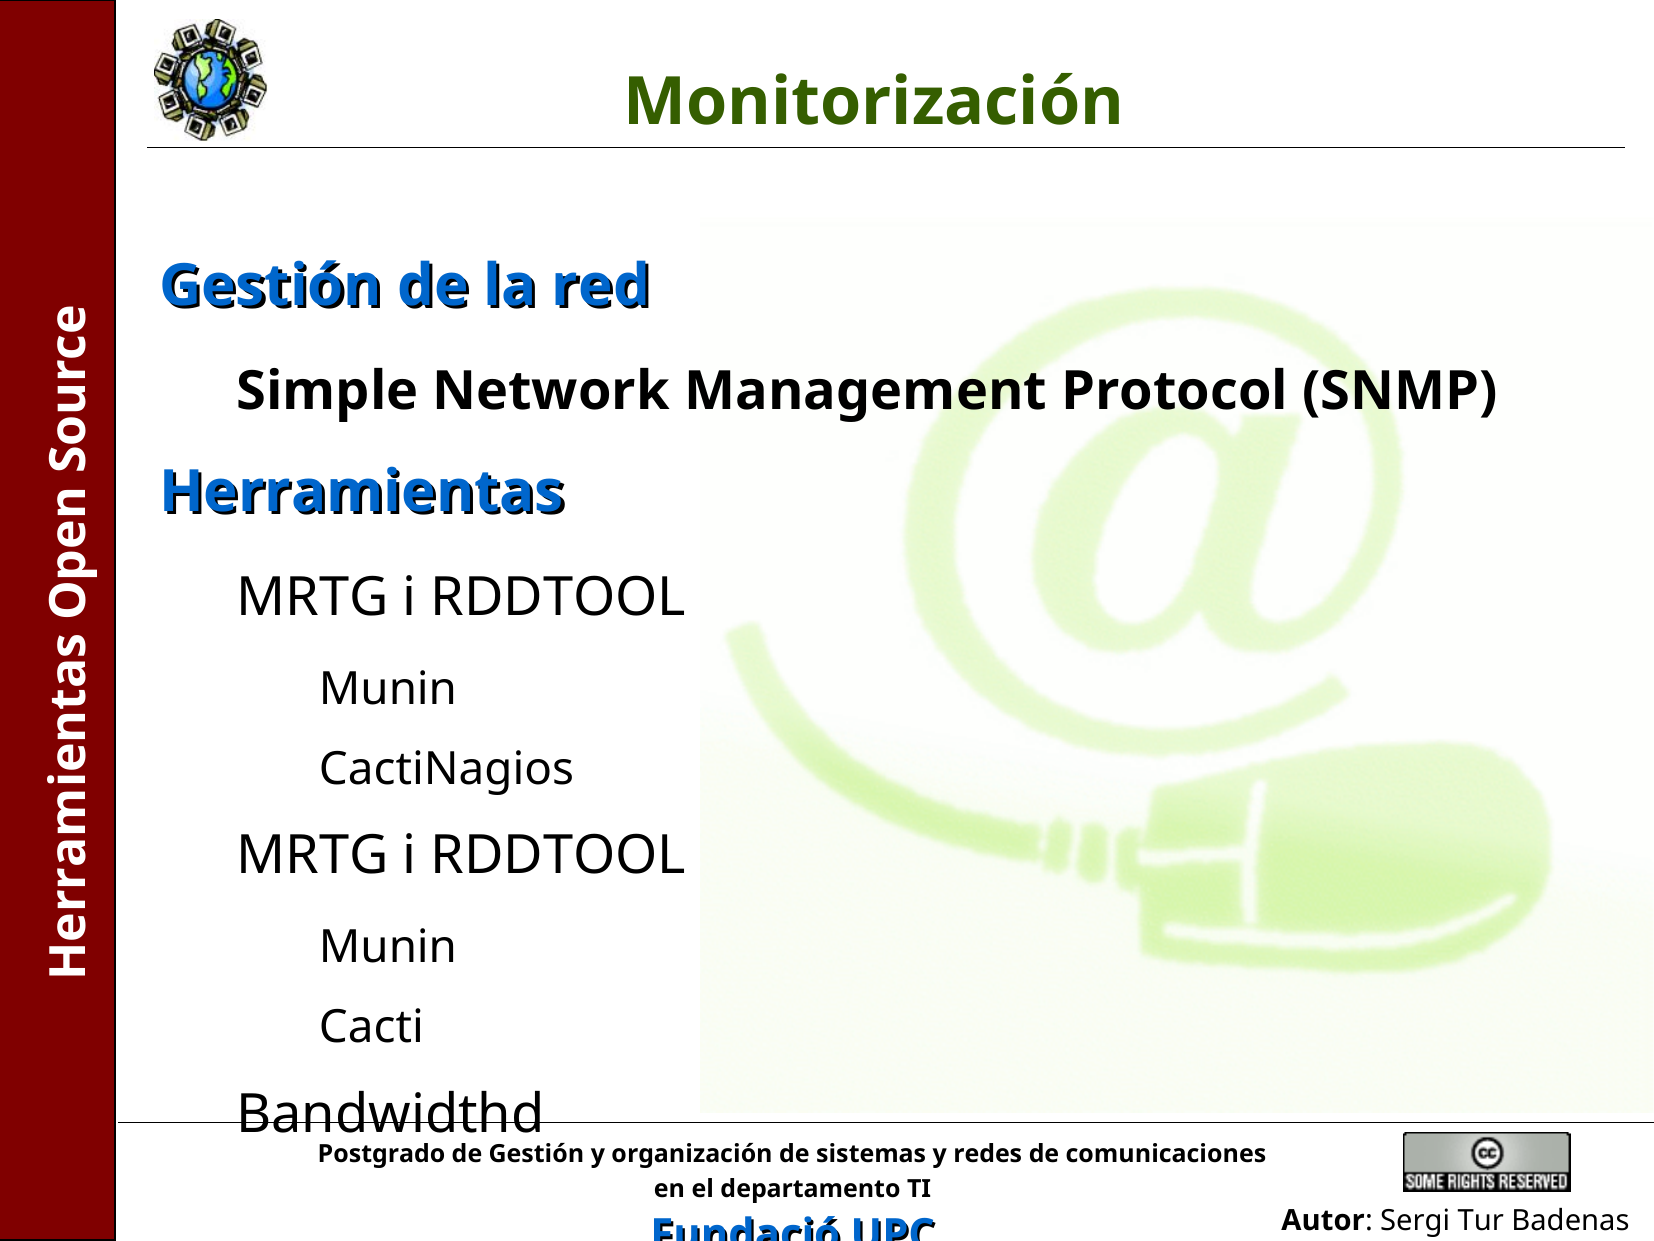

# Monitorización
Gestión de la red
Simple Network Management Protocol (SNMP)
Herramientas
MRTG i RDDTOOL
Munin
CactiNagios
MRTG i RDDTOOL
Munin
Cacti
Bandwidthd